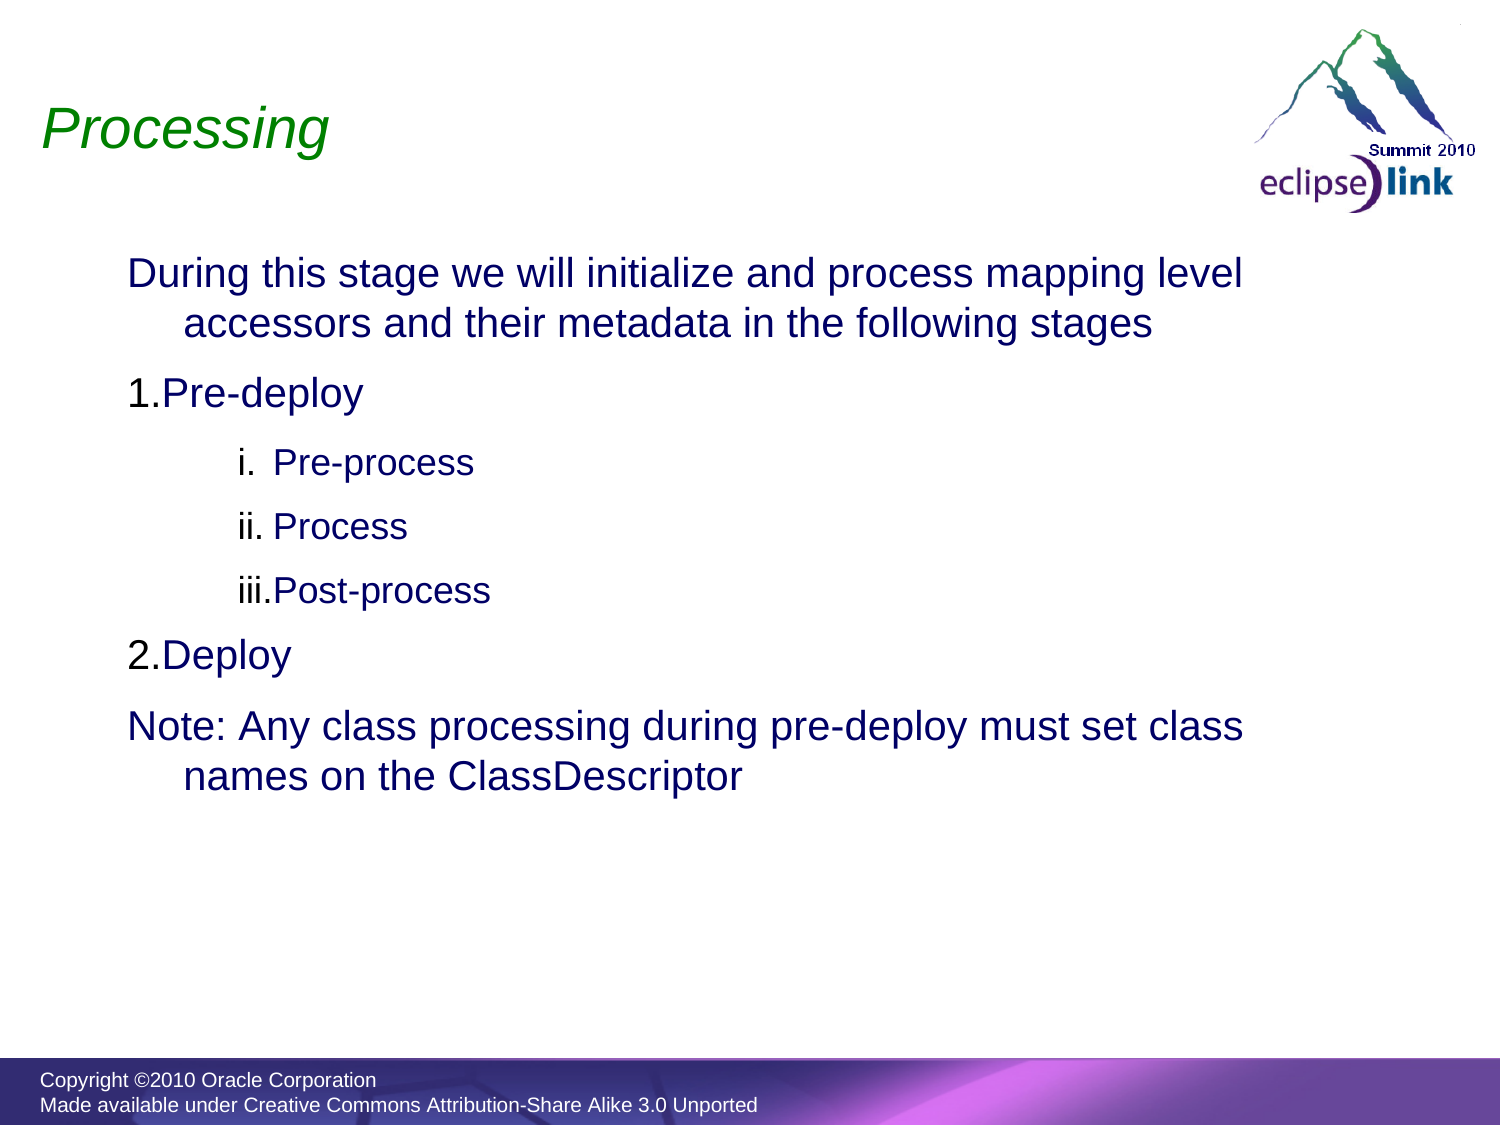

# Processing
During this stage we will initialize and process mapping level accessors and their metadata in the following stages
Pre-deploy
Pre-process
Process
Post-process
Deploy
Note: Any class processing during pre-deploy must set class names on the ClassDescriptor